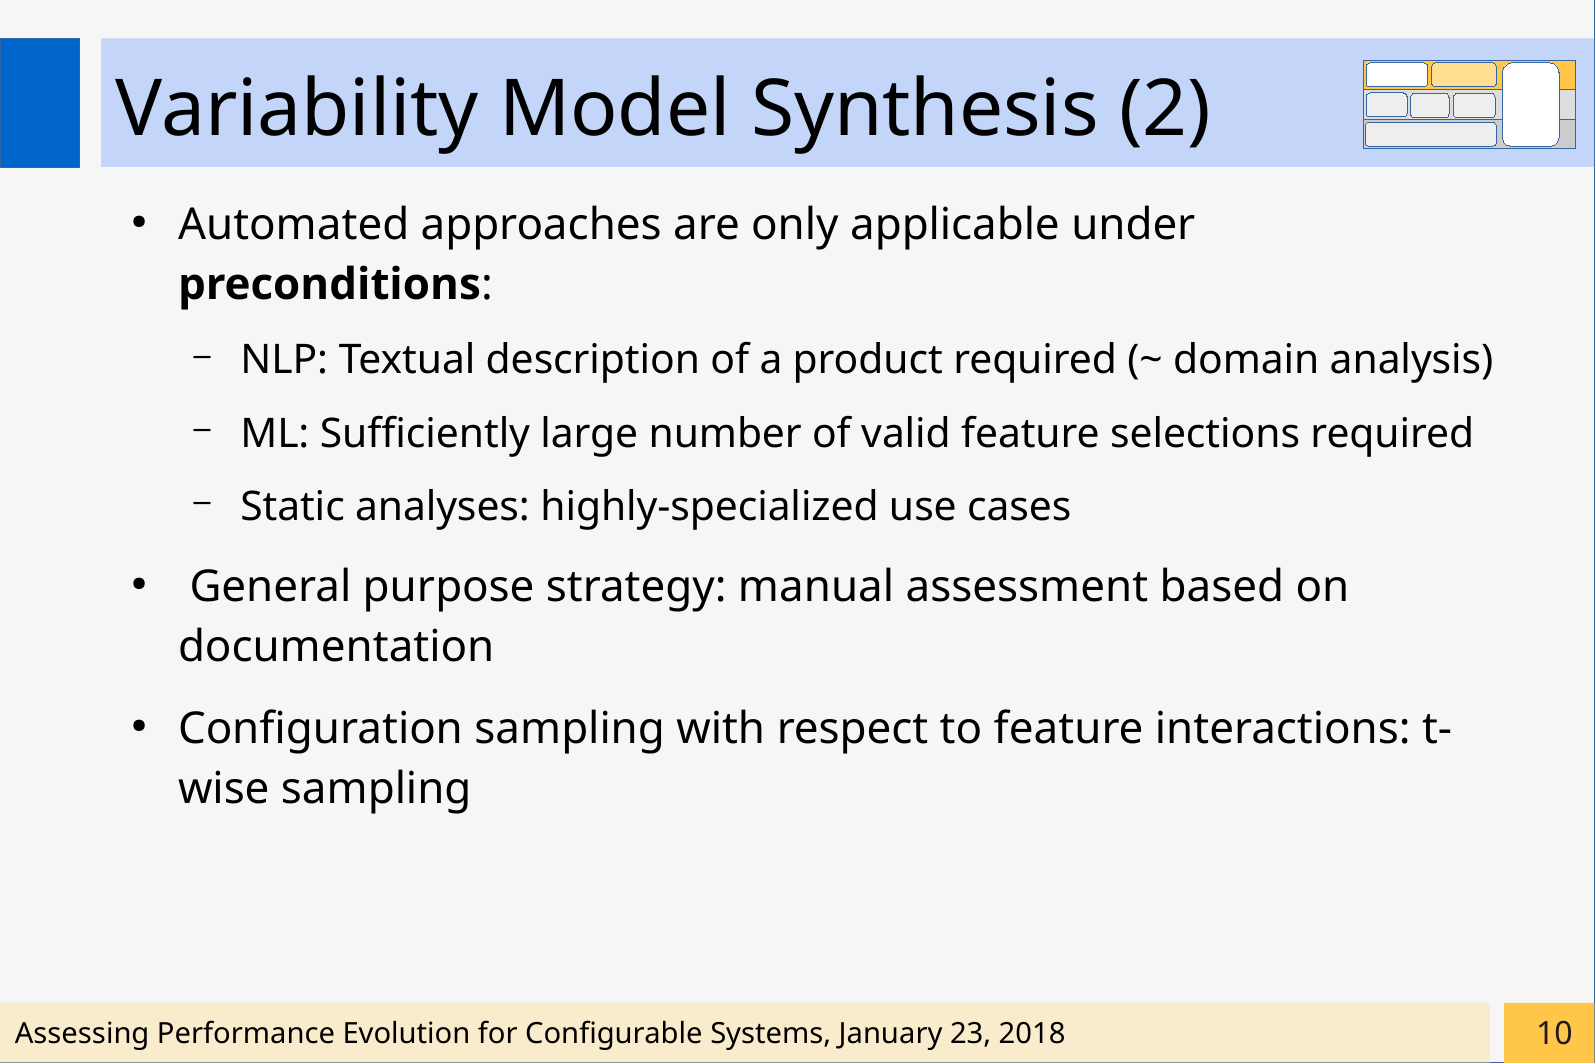

# Variability Model Synthesis (2)
Automated approaches are only applicable under preconditions:
NLP: Textual description of a product required (~ domain analysis)
ML: Sufficiently large number of valid feature selections required
Static analyses: highly-specialized use cases
 General purpose strategy: manual assessment based on documentation
Configuration sampling with respect to feature interactions: t-wise sampling